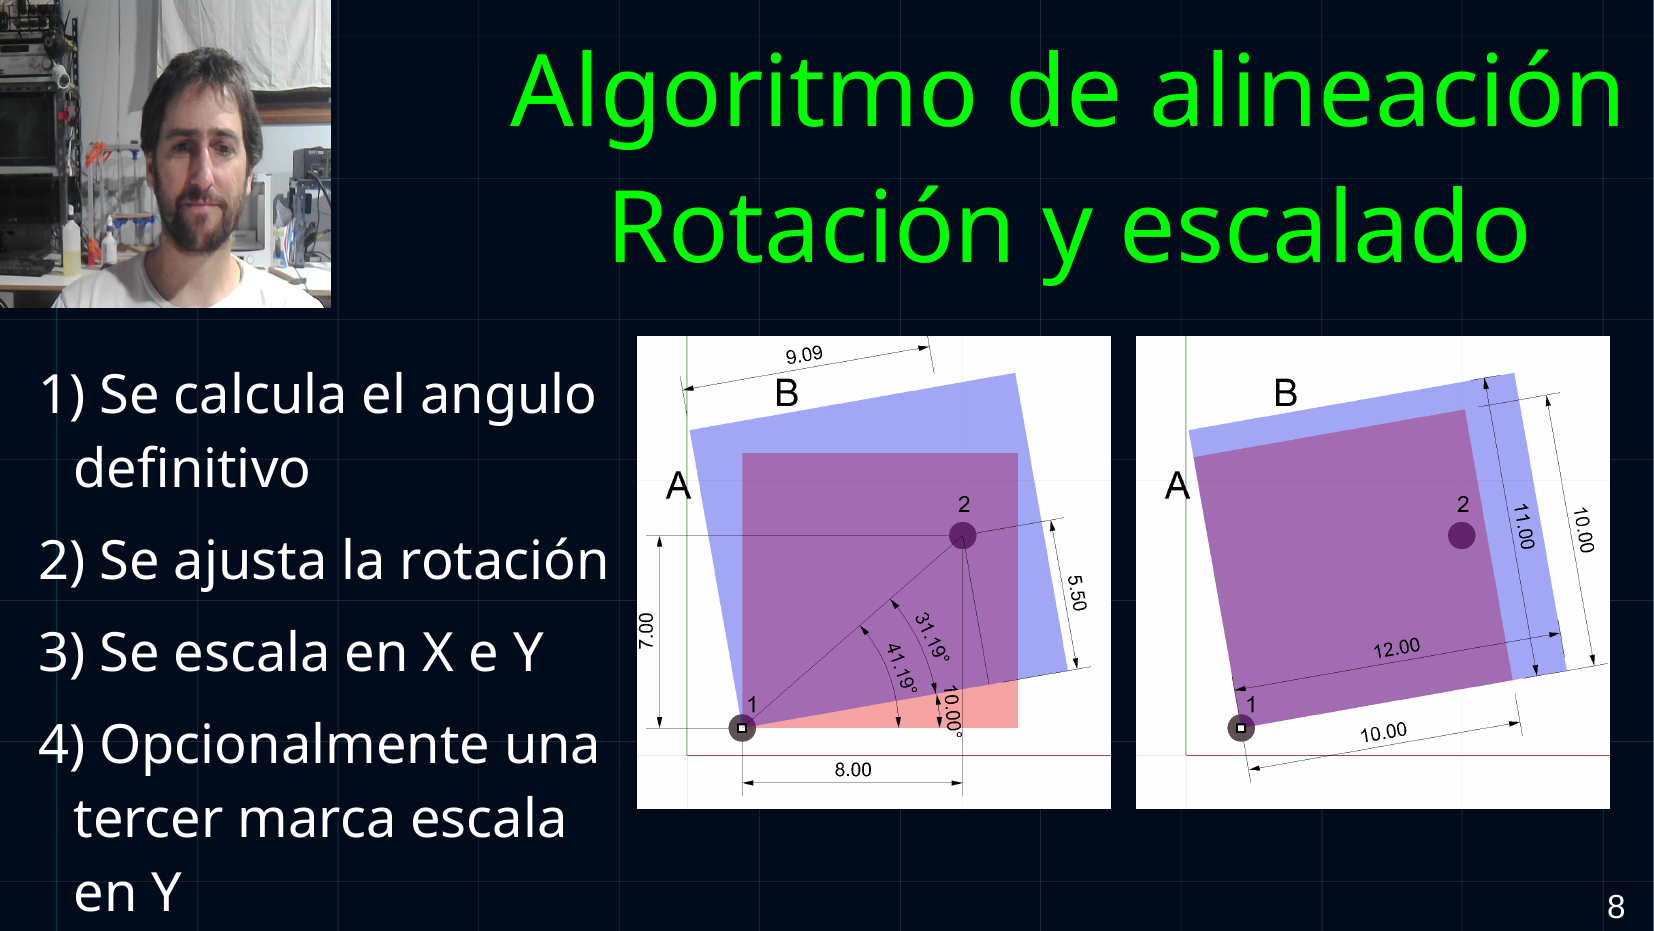

Algoritmo de alineación
Rotación y escalado
 Se calcula el angulo definitivo
 Se ajusta la rotación
 Se escala en X e Y
 Opcionalmente una tercer marca escala en Y